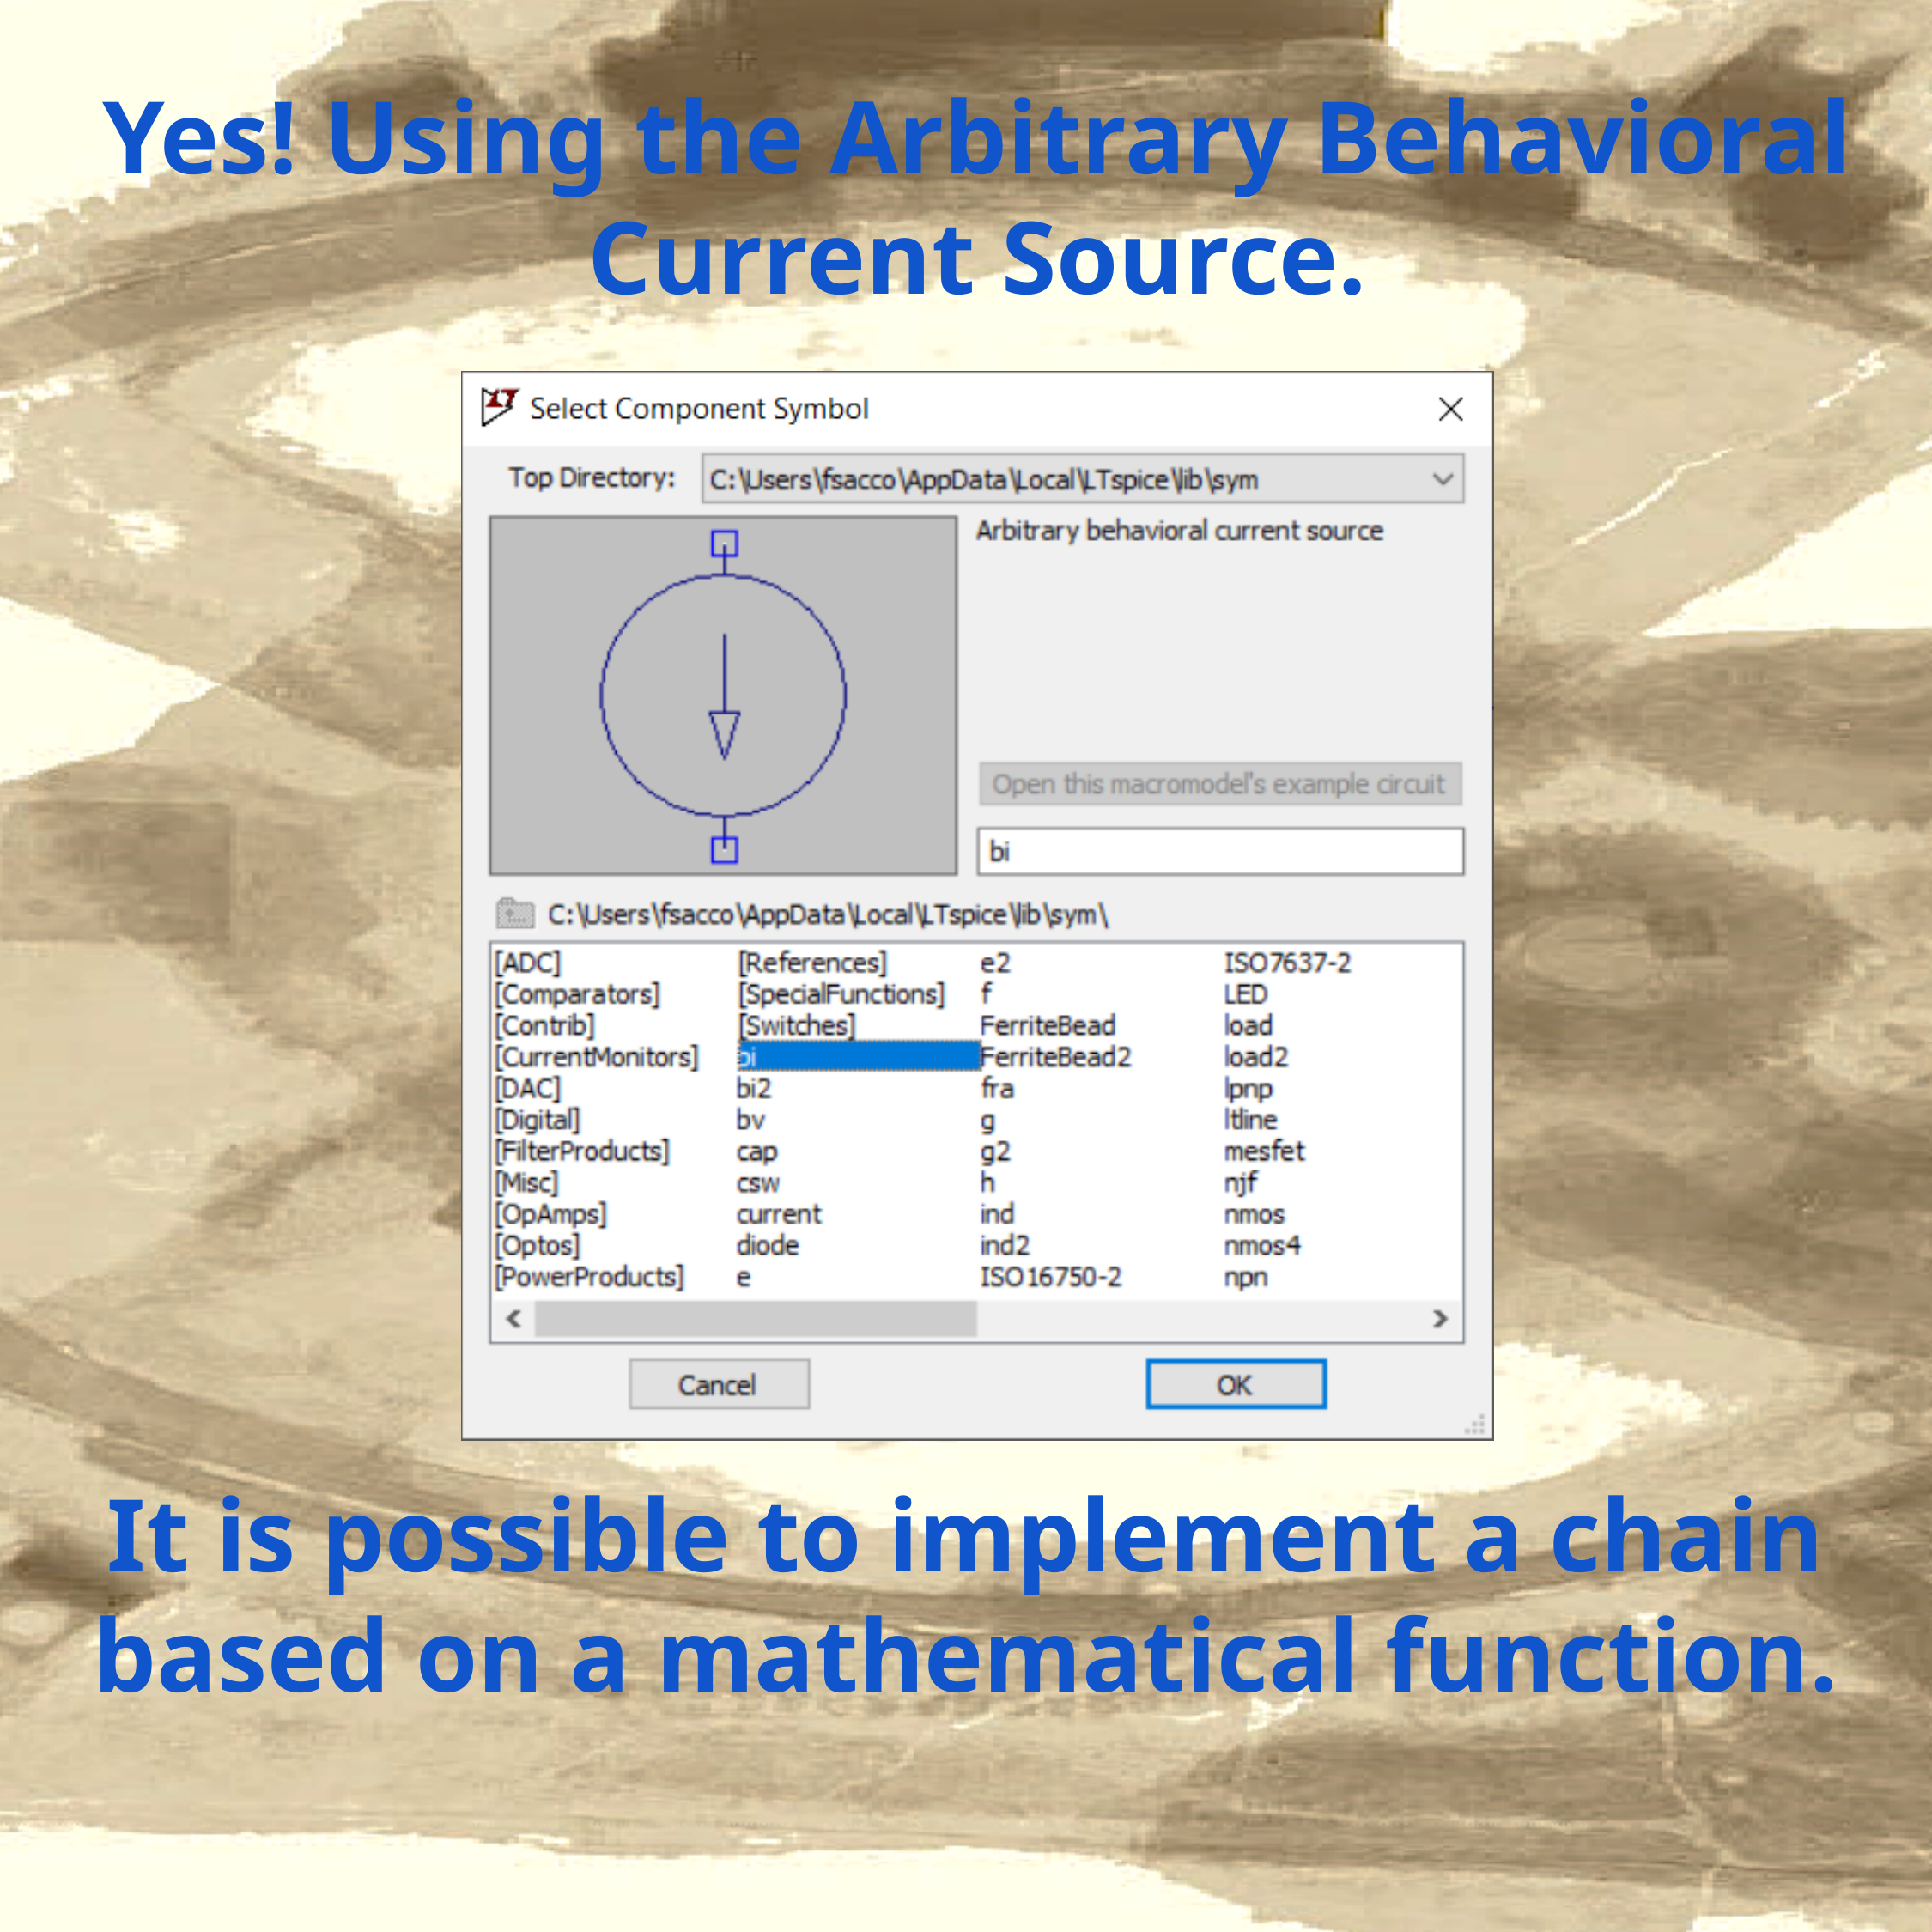

Yes! Using the Arbitrary Behavioral Current Source.
It is possible to implement a chain based on a mathematical function.